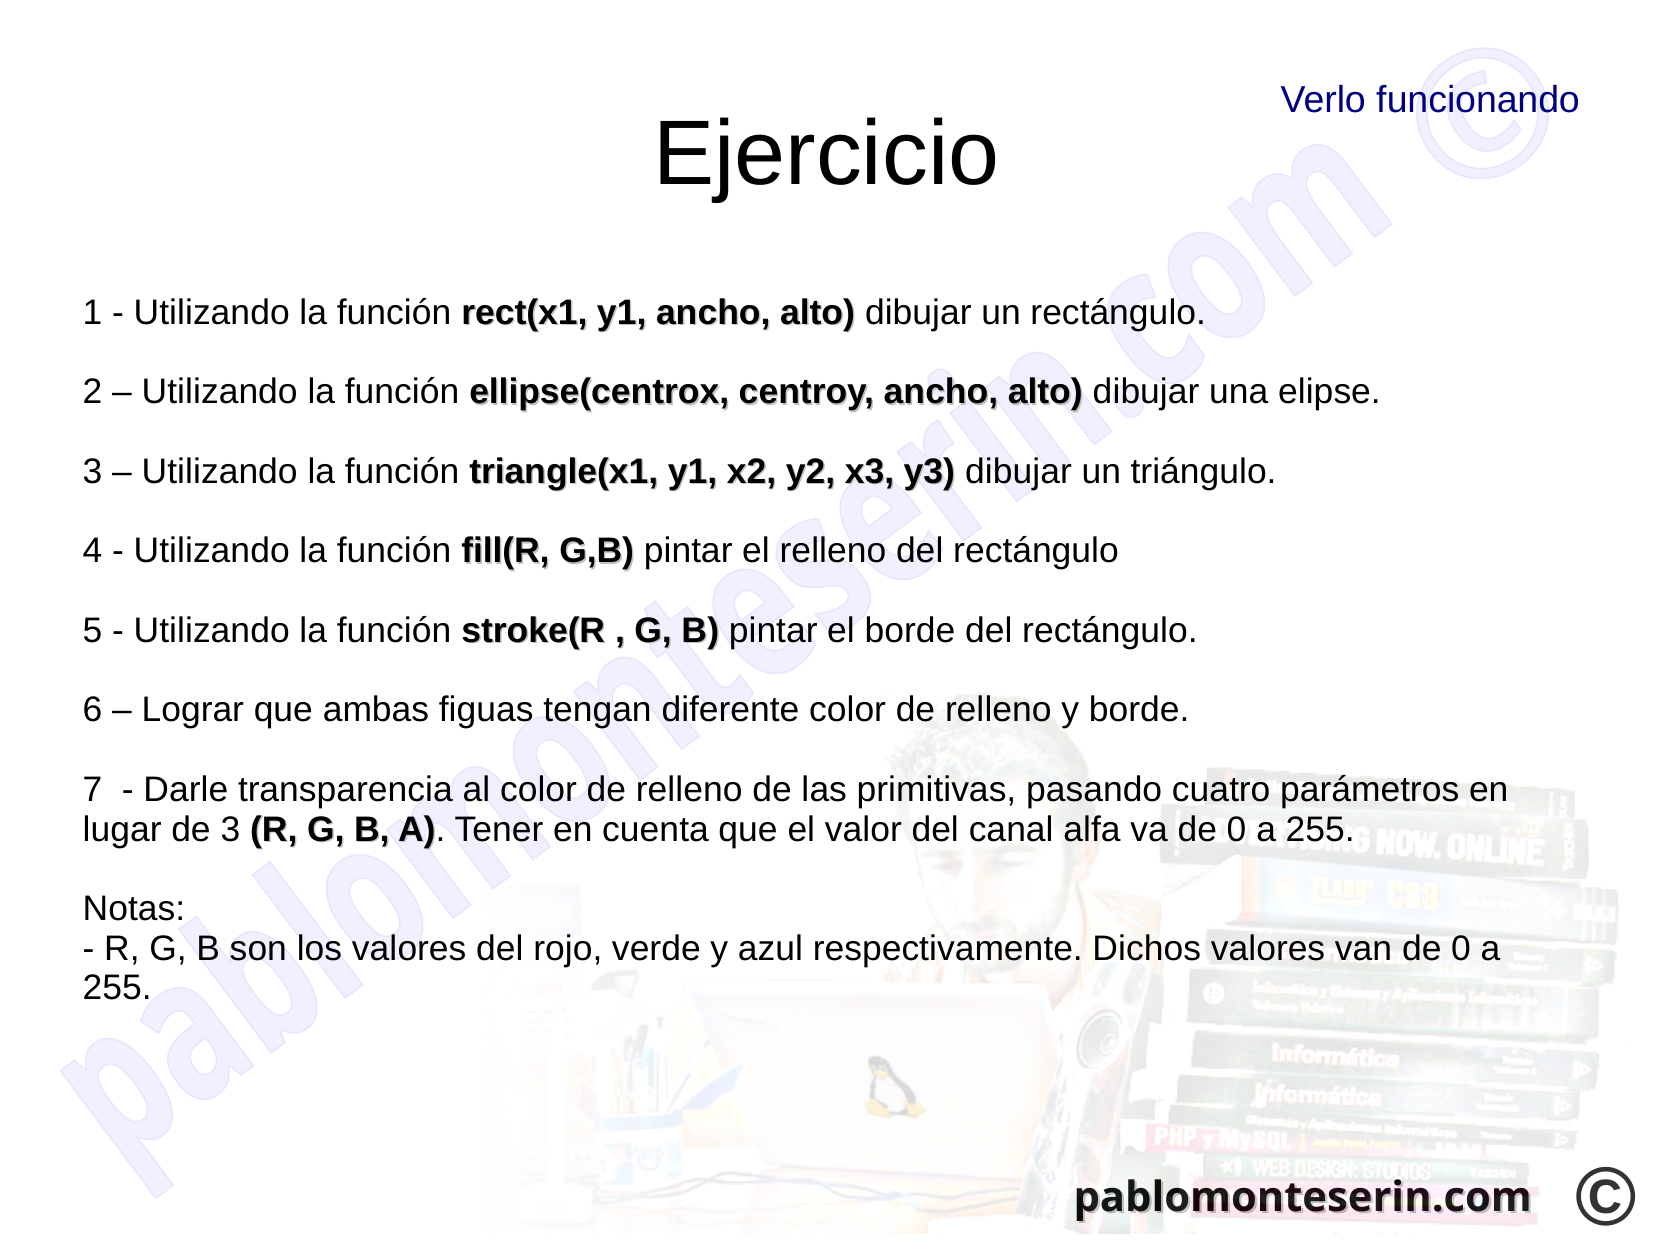

# Ejercicio
Verlo funcionando
1 - Utilizando la función rect(x1, y1, ancho, alto) dibujar un rectángulo.
2 – Utilizando la función ellipse(centrox, centroy, ancho, alto) dibujar una elipse.
3 – Utilizando la función triangle(x1, y1, x2, y2, x3, y3) dibujar un triángulo.
4 - Utilizando la función fill(R, G,B) pintar el relleno del rectángulo
5 - Utilizando la función stroke(R , G, B) pintar el borde del rectángulo.
6 – Lograr que ambas figuas tengan diferente color de relleno y borde.
7 - Darle transparencia al color de relleno de las primitivas, pasando cuatro parámetros en lugar de 3 (R, G, B, A). Tener en cuenta que el valor del canal alfa va de 0 a 255.
Notas:
- R, G, B son los valores del rojo, verde y azul respectivamente. Dichos valores van de 0 a 255.